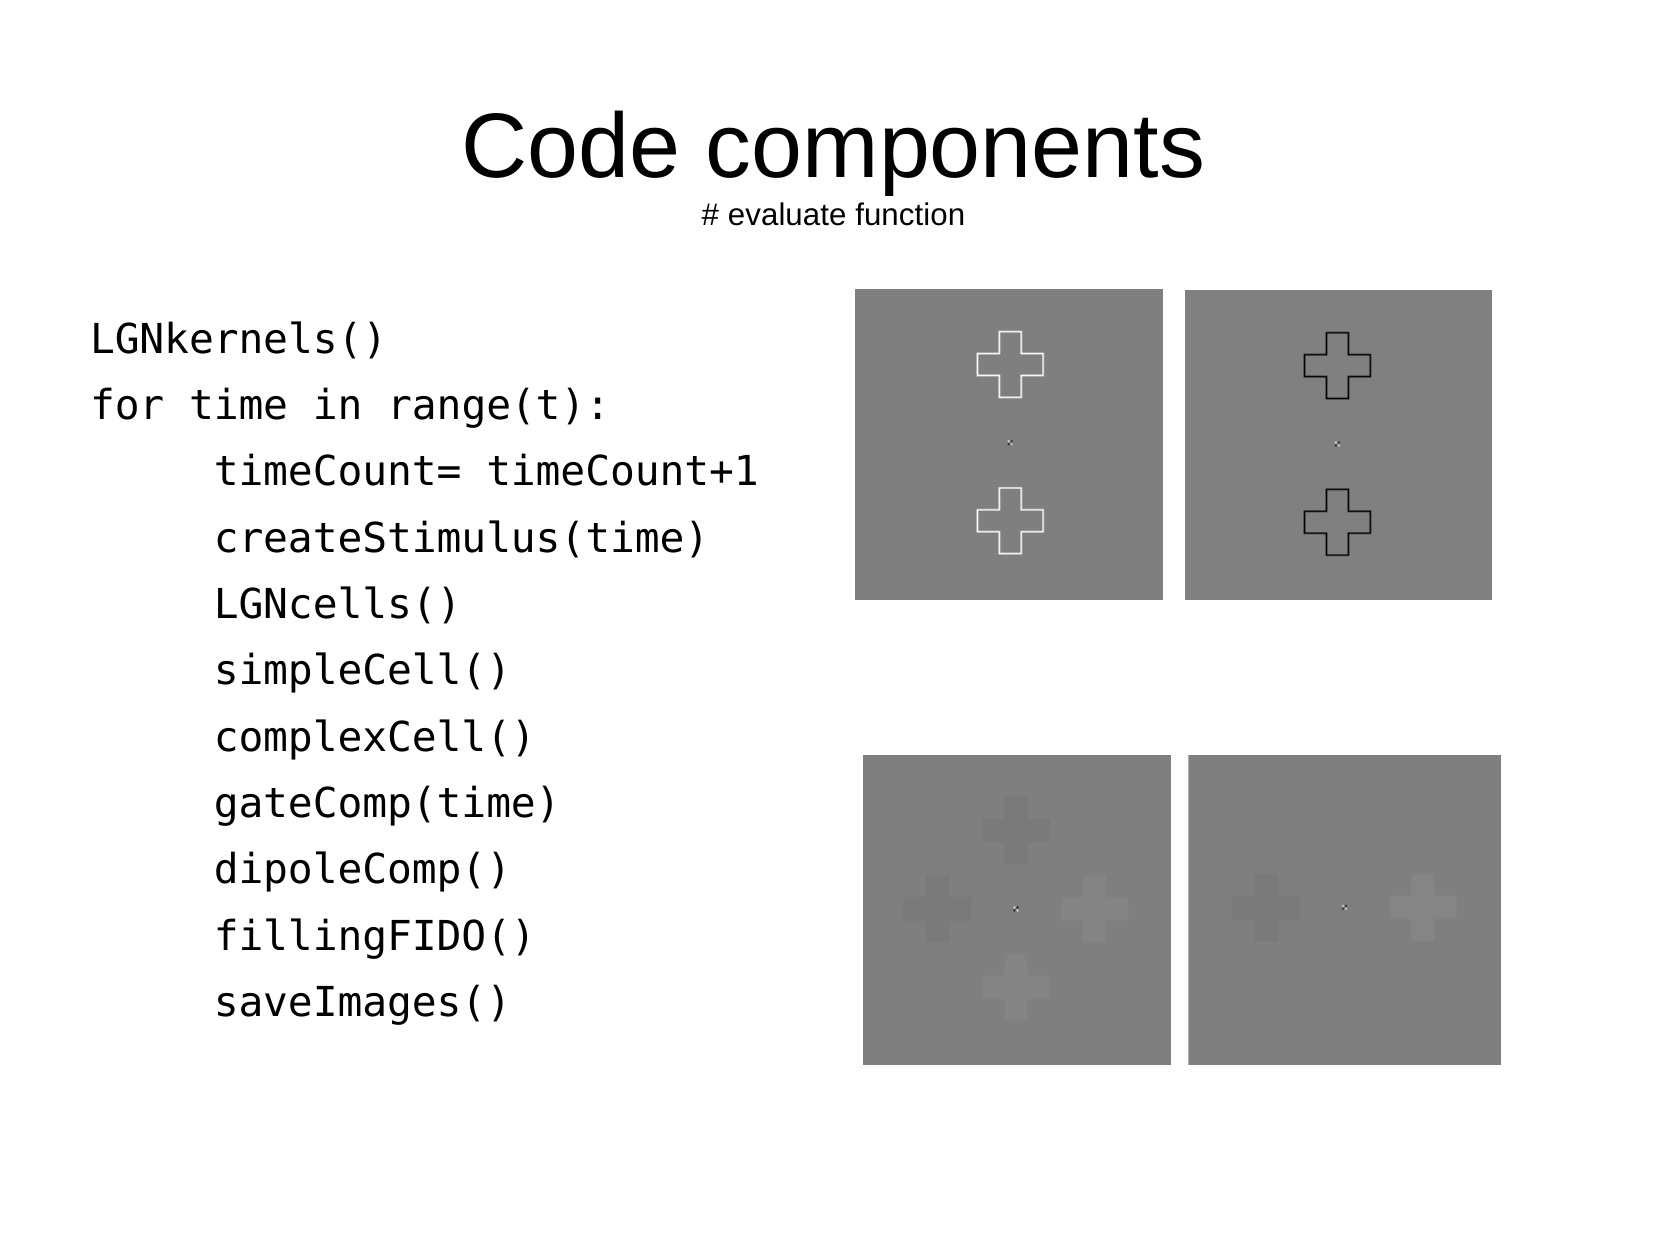

# Code components # evaluate function
LGNkernels()
for time in range(t):
 timeCount= timeCount+1
 createStimulus(time)
 LGNcells()
 simpleCell()
 complexCell()
 gateComp(time)
 dipoleComp()
 fillingFIDO()
 saveImages()